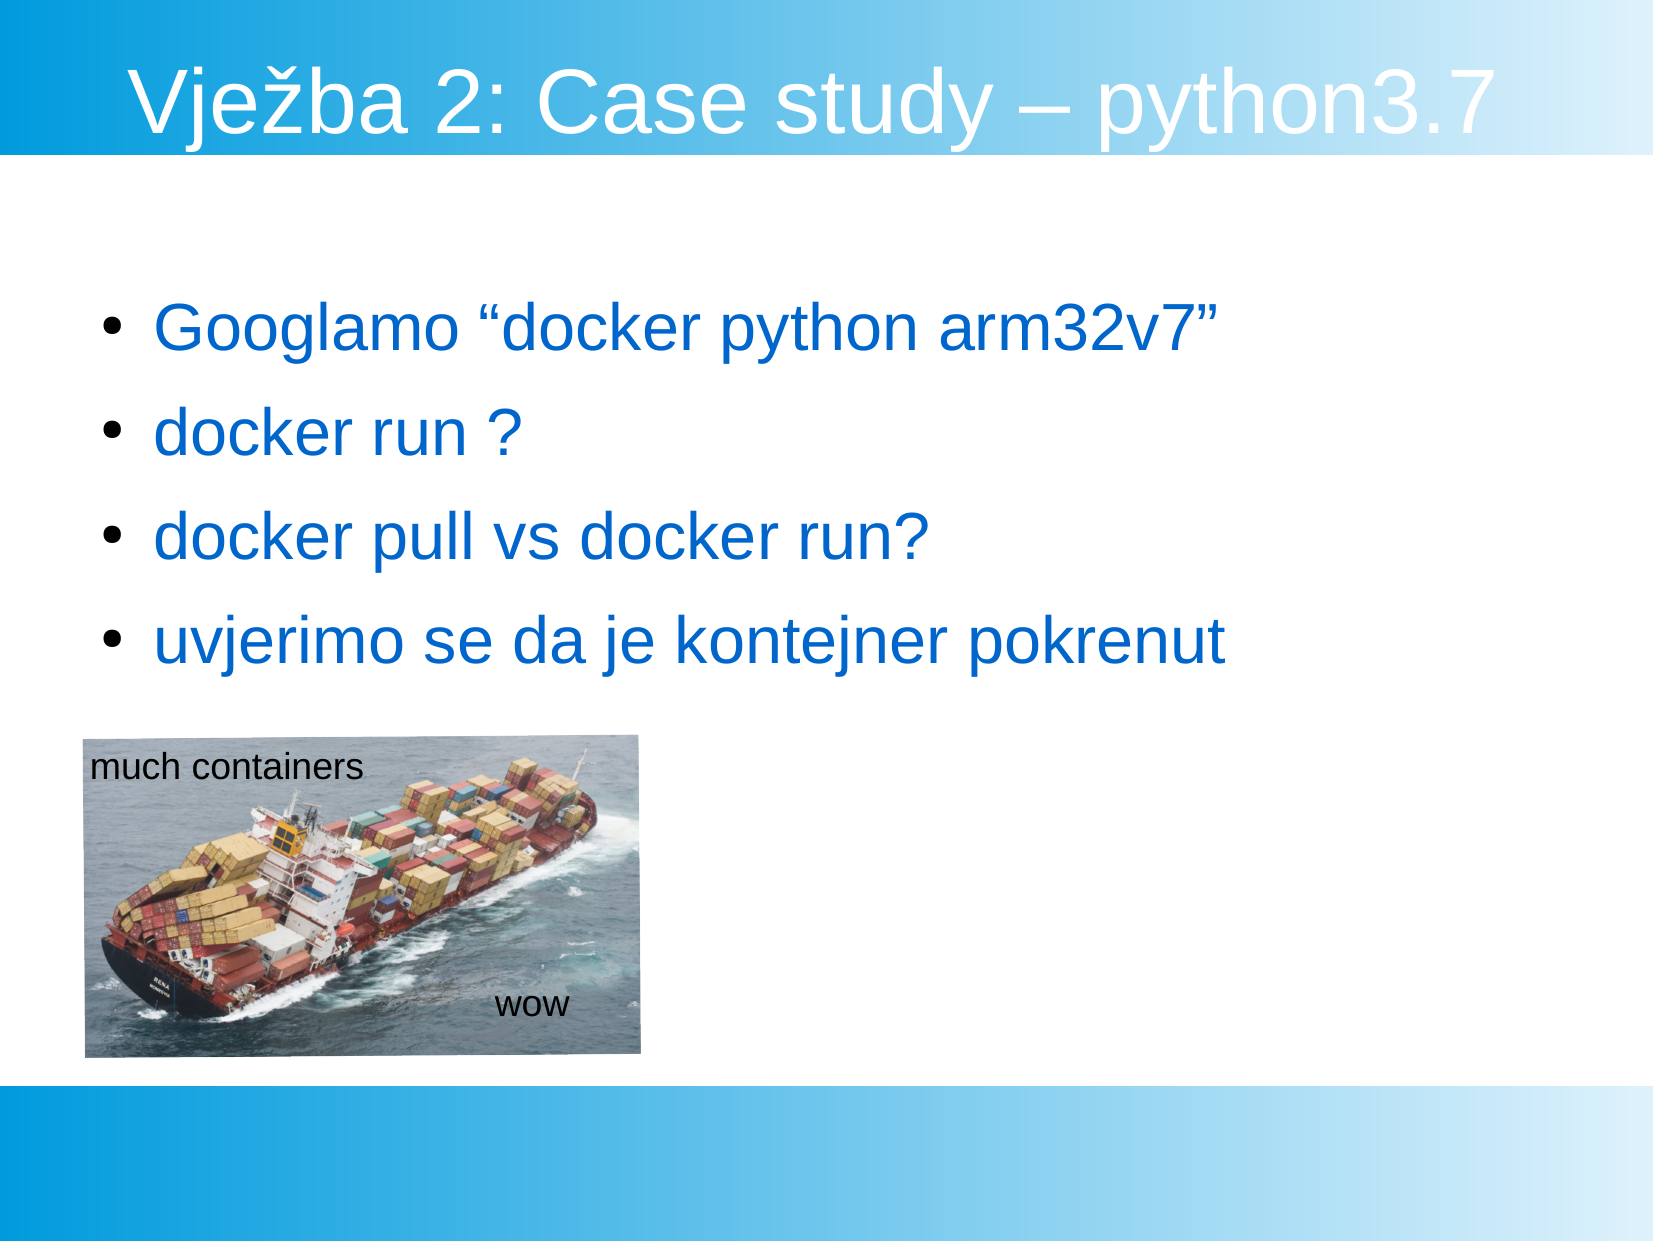

# Vježba 2: Case study – python3.7
Googlamo “docker python arm32v7”
docker run ?
docker pull vs docker run?
uvjerimo se da je kontejner pokrenut
much containers
wow